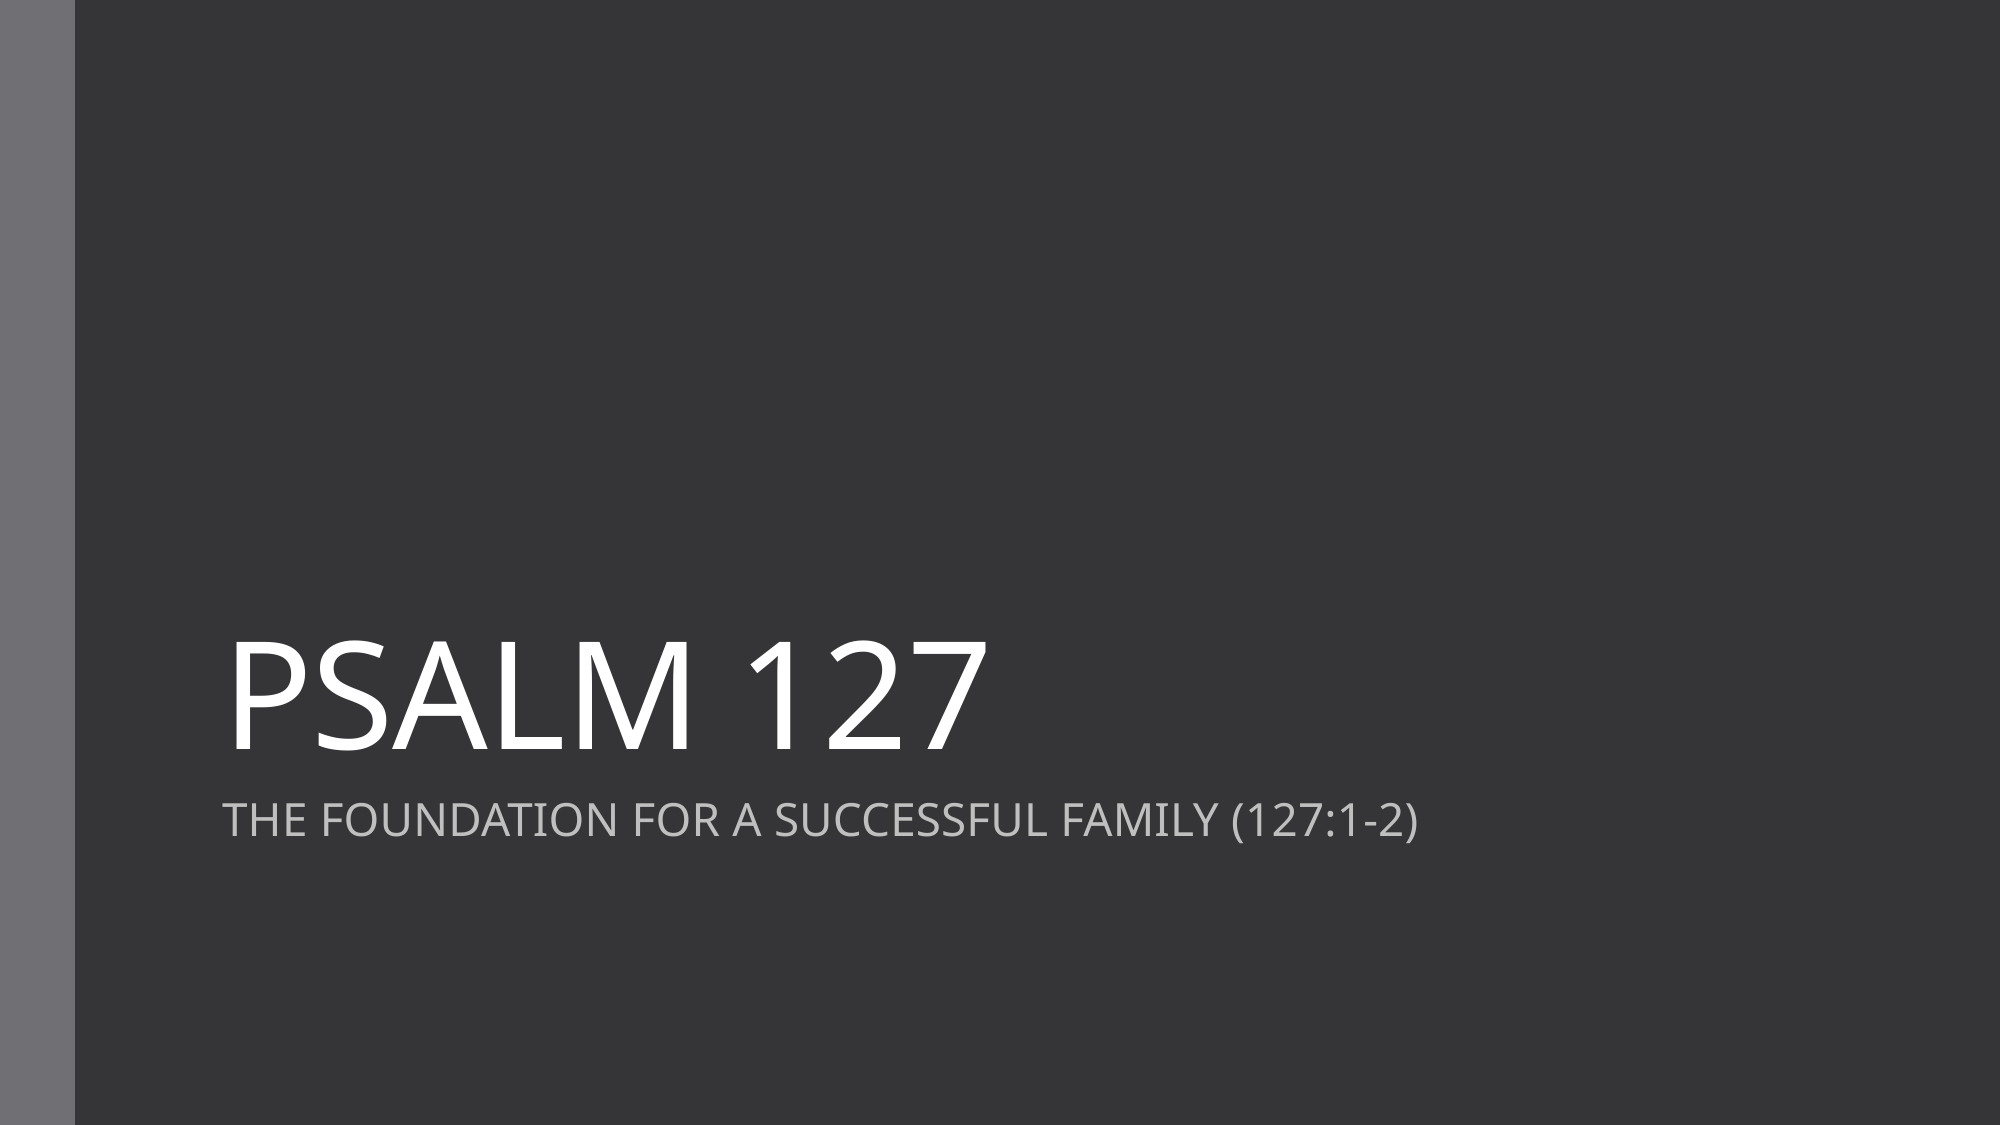

# PSALM 127
THE FOUNDATION FOR A SUCCESSFUL FAMILY (127:1-2)